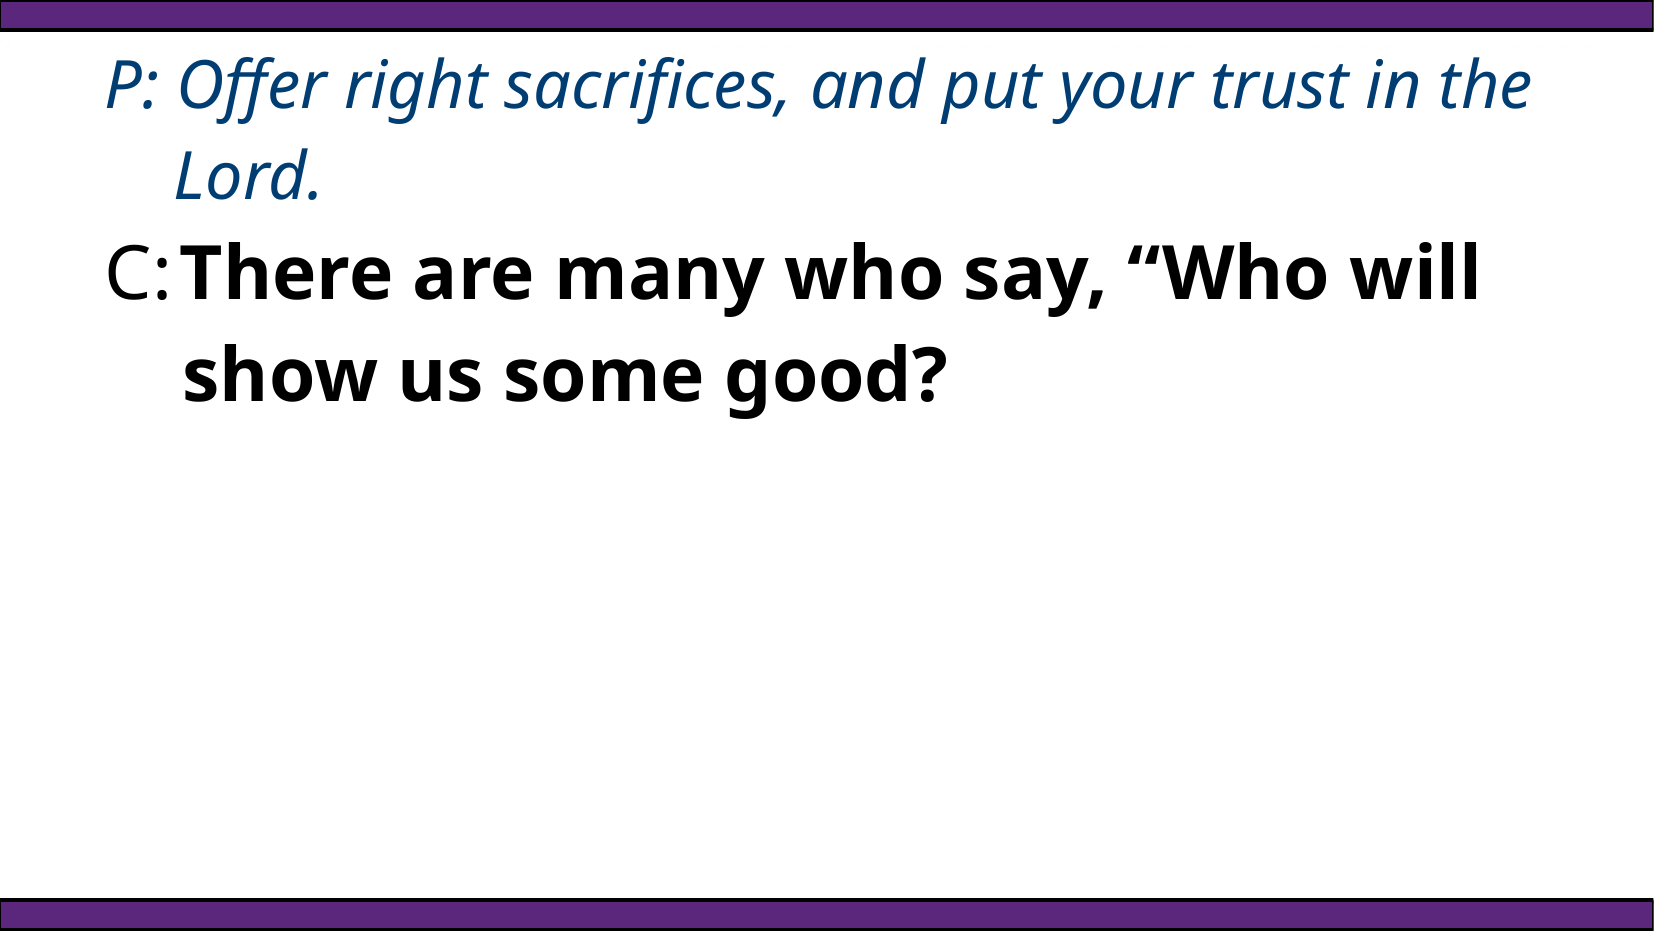

P: Offer right sacrifices, and put your trust in the
 Lord.
C:	There are many who say, “Who will
 show us some good?